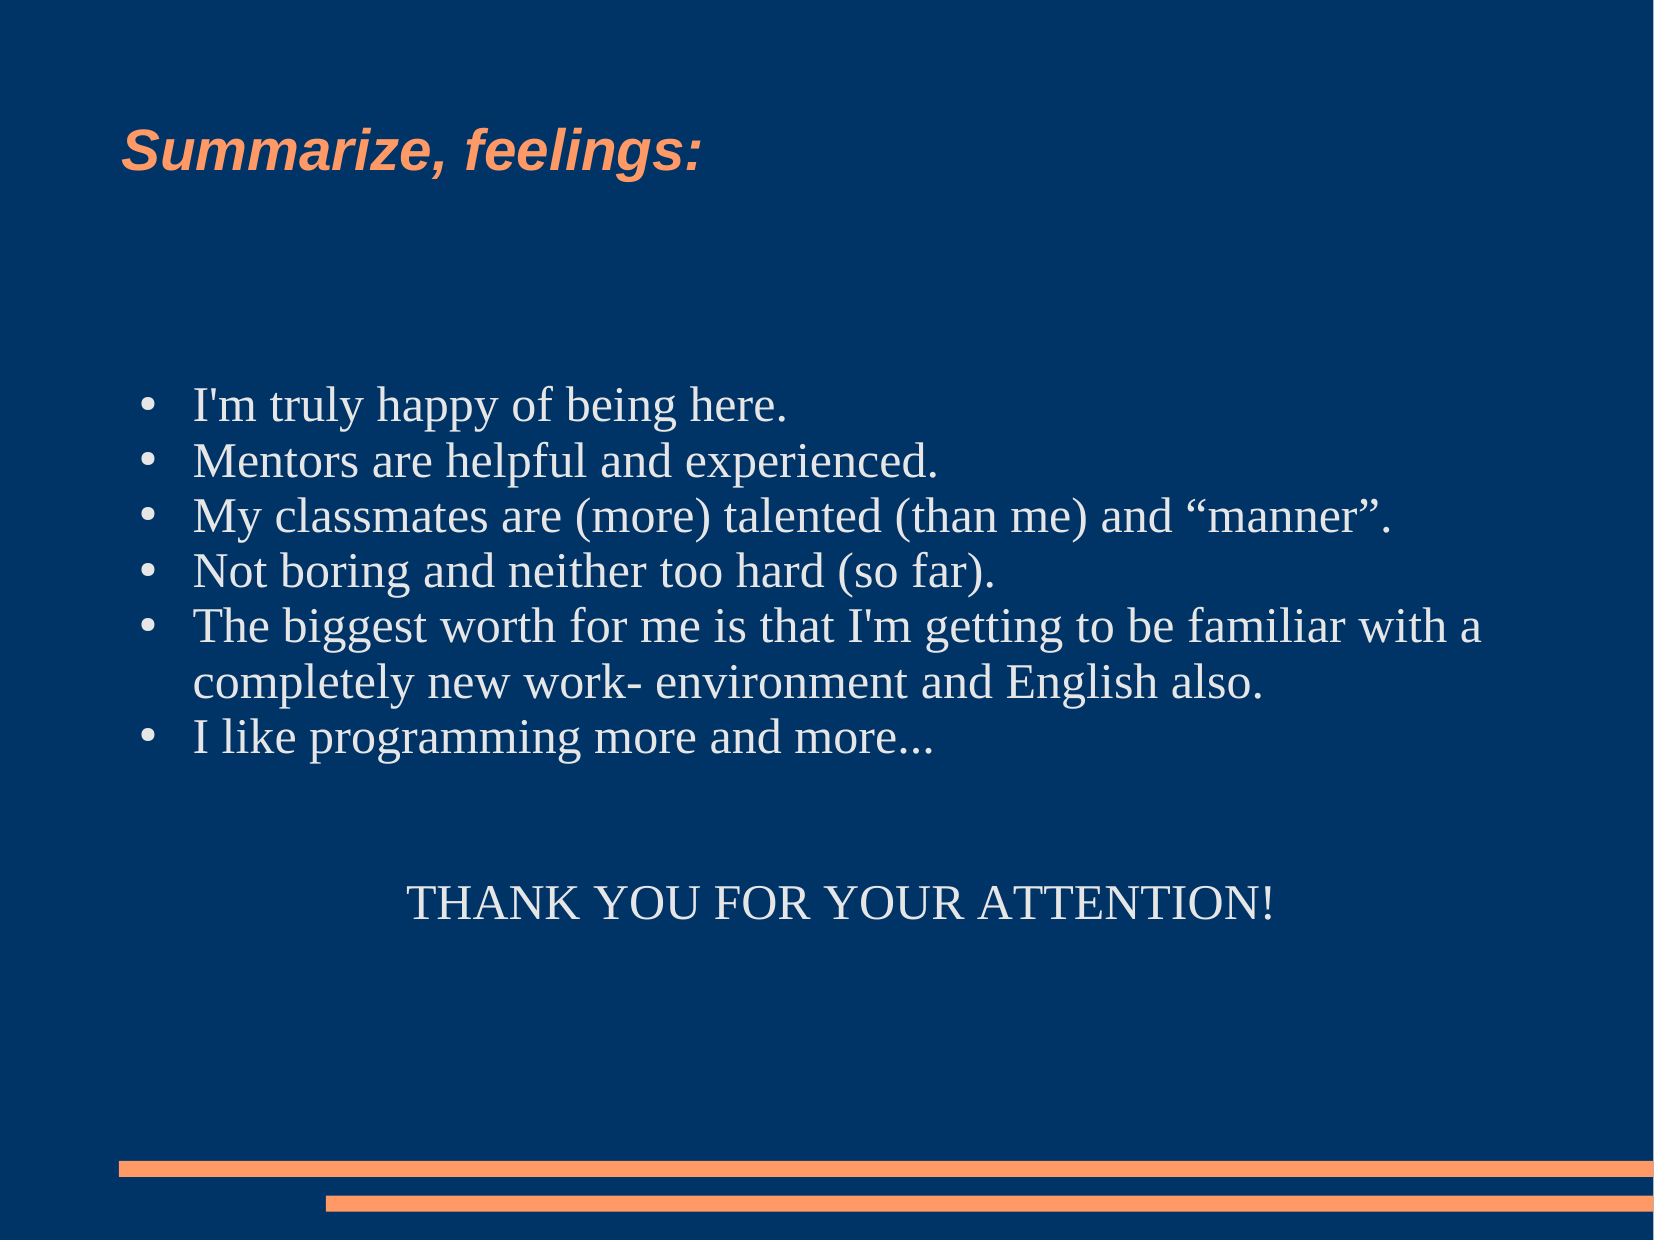

# Summarize, feelings:
I'm truly happy of being here.
Mentors are helpful and experienced.
My classmates are (more) talented (than me) and “manner”.
Not boring and neither too hard (so far).
The biggest worth for me is that I'm getting to be familiar with a completely new work- environment and English also.
I like programming more and more...
THANK YOU FOR YOUR ATTENTION!